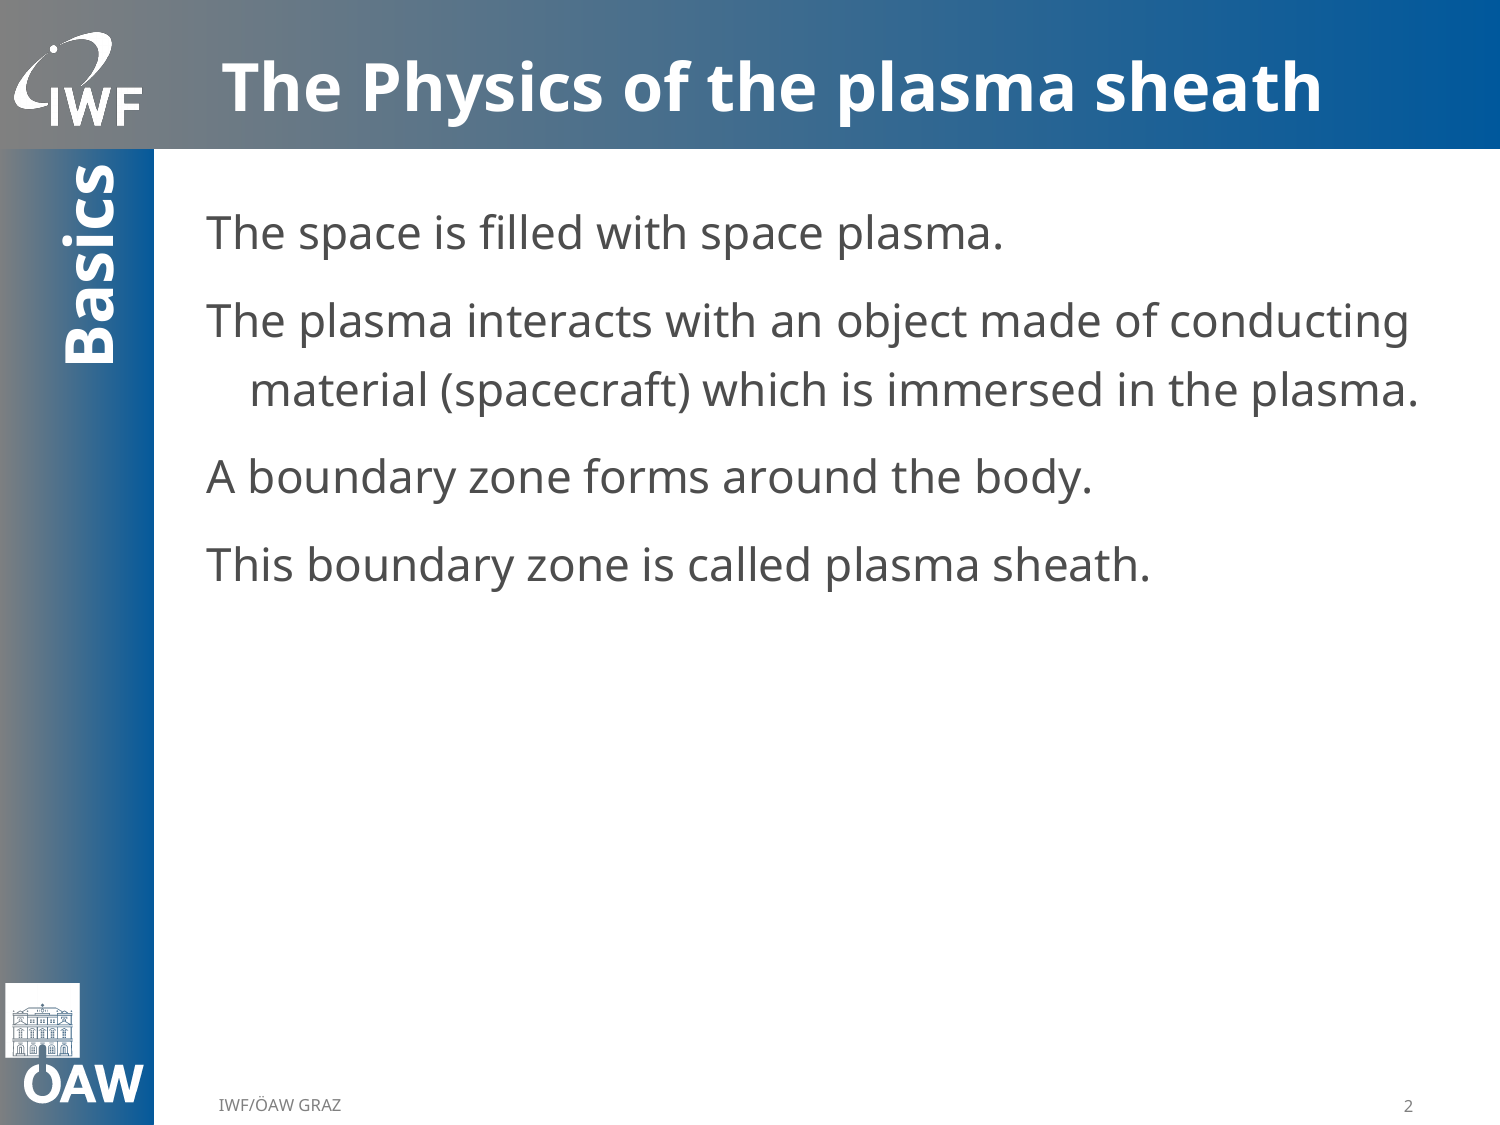

The Physics of the plasma sheath
# The space is filled with space plasma.
The plasma interacts with an object made of conducting material (spacecraft) which is immersed in the plasma.
A boundary zone forms around the body.
This boundary zone is called plasma sheath.
Basics
IWF/ÖAW GRAZ
2